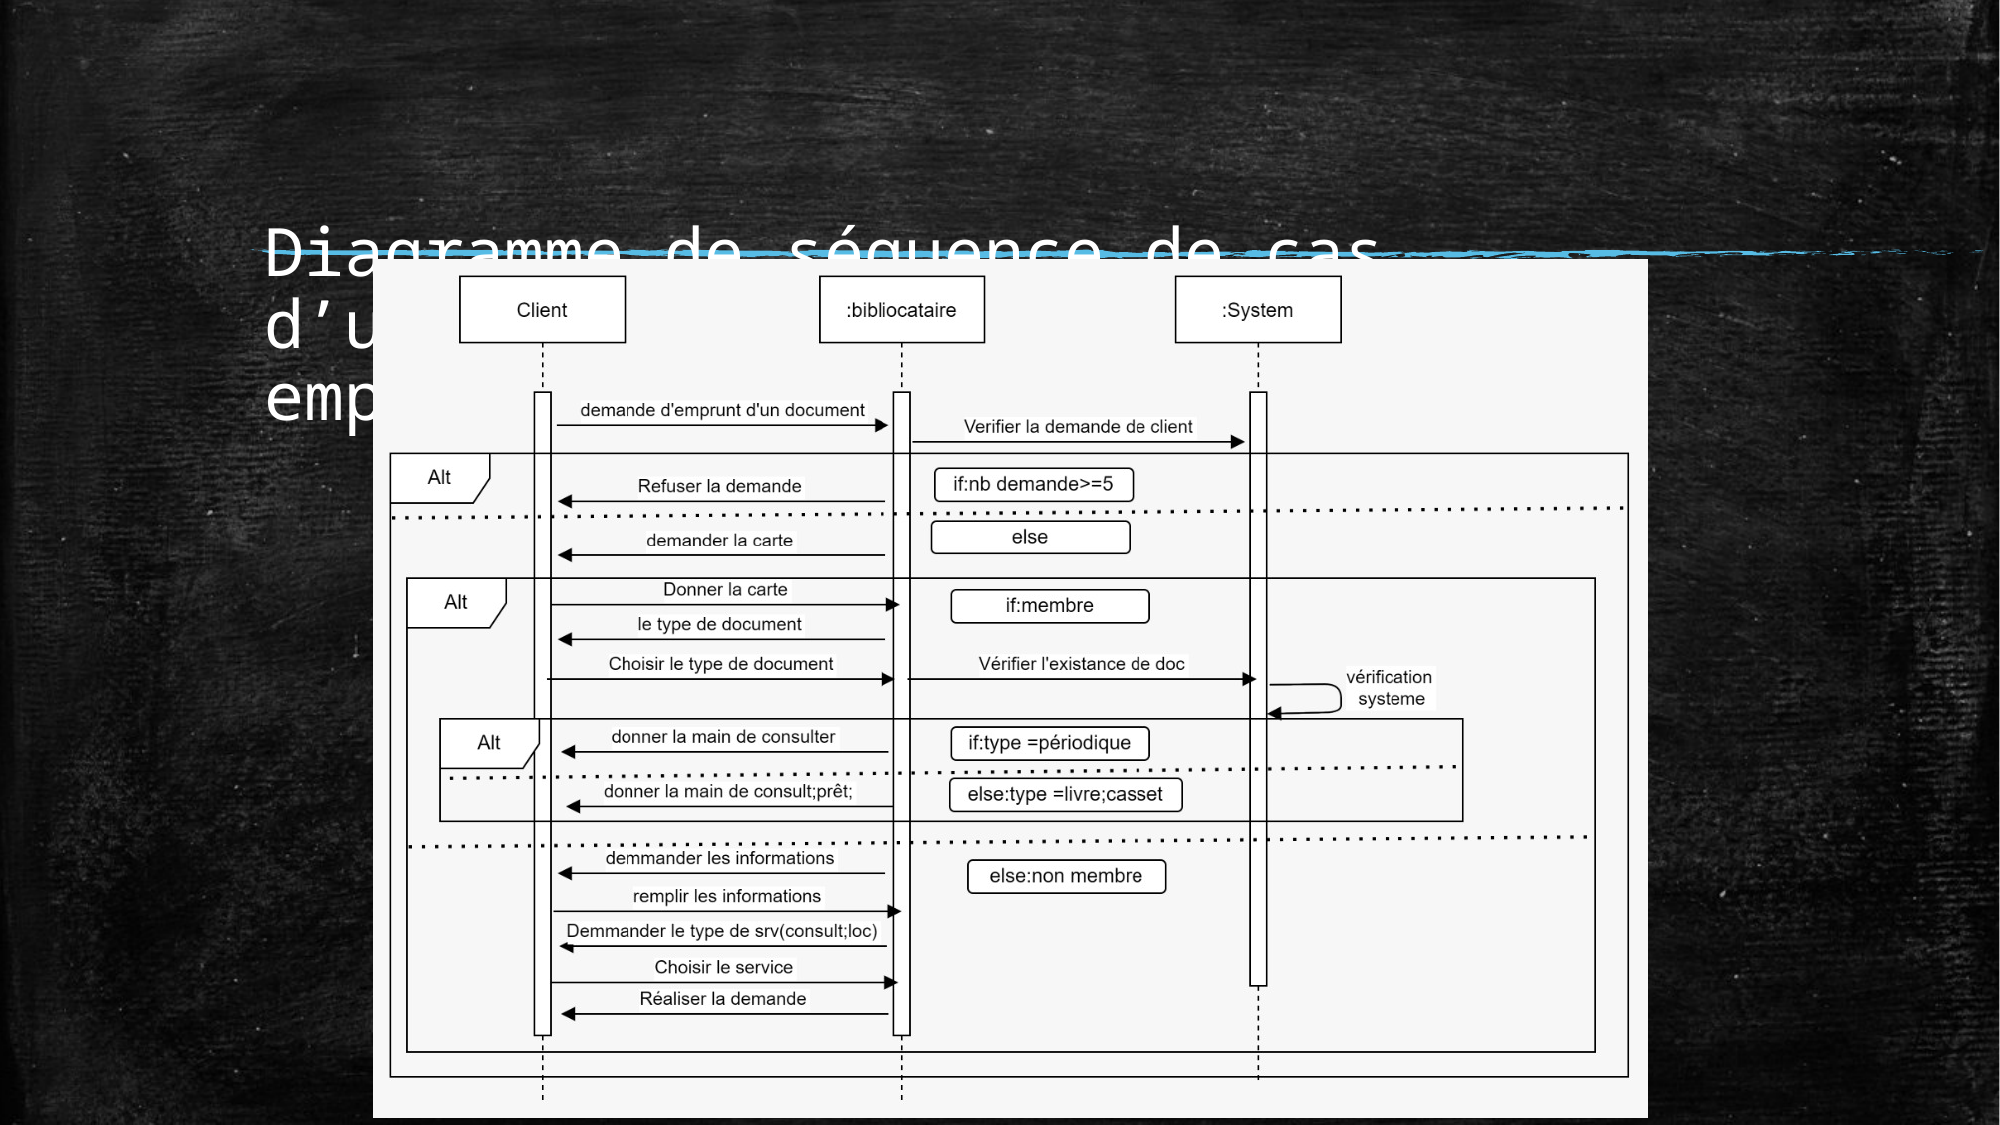

# Diagramme de séquence de cas d’utilisation <<gestion des emprunts>>